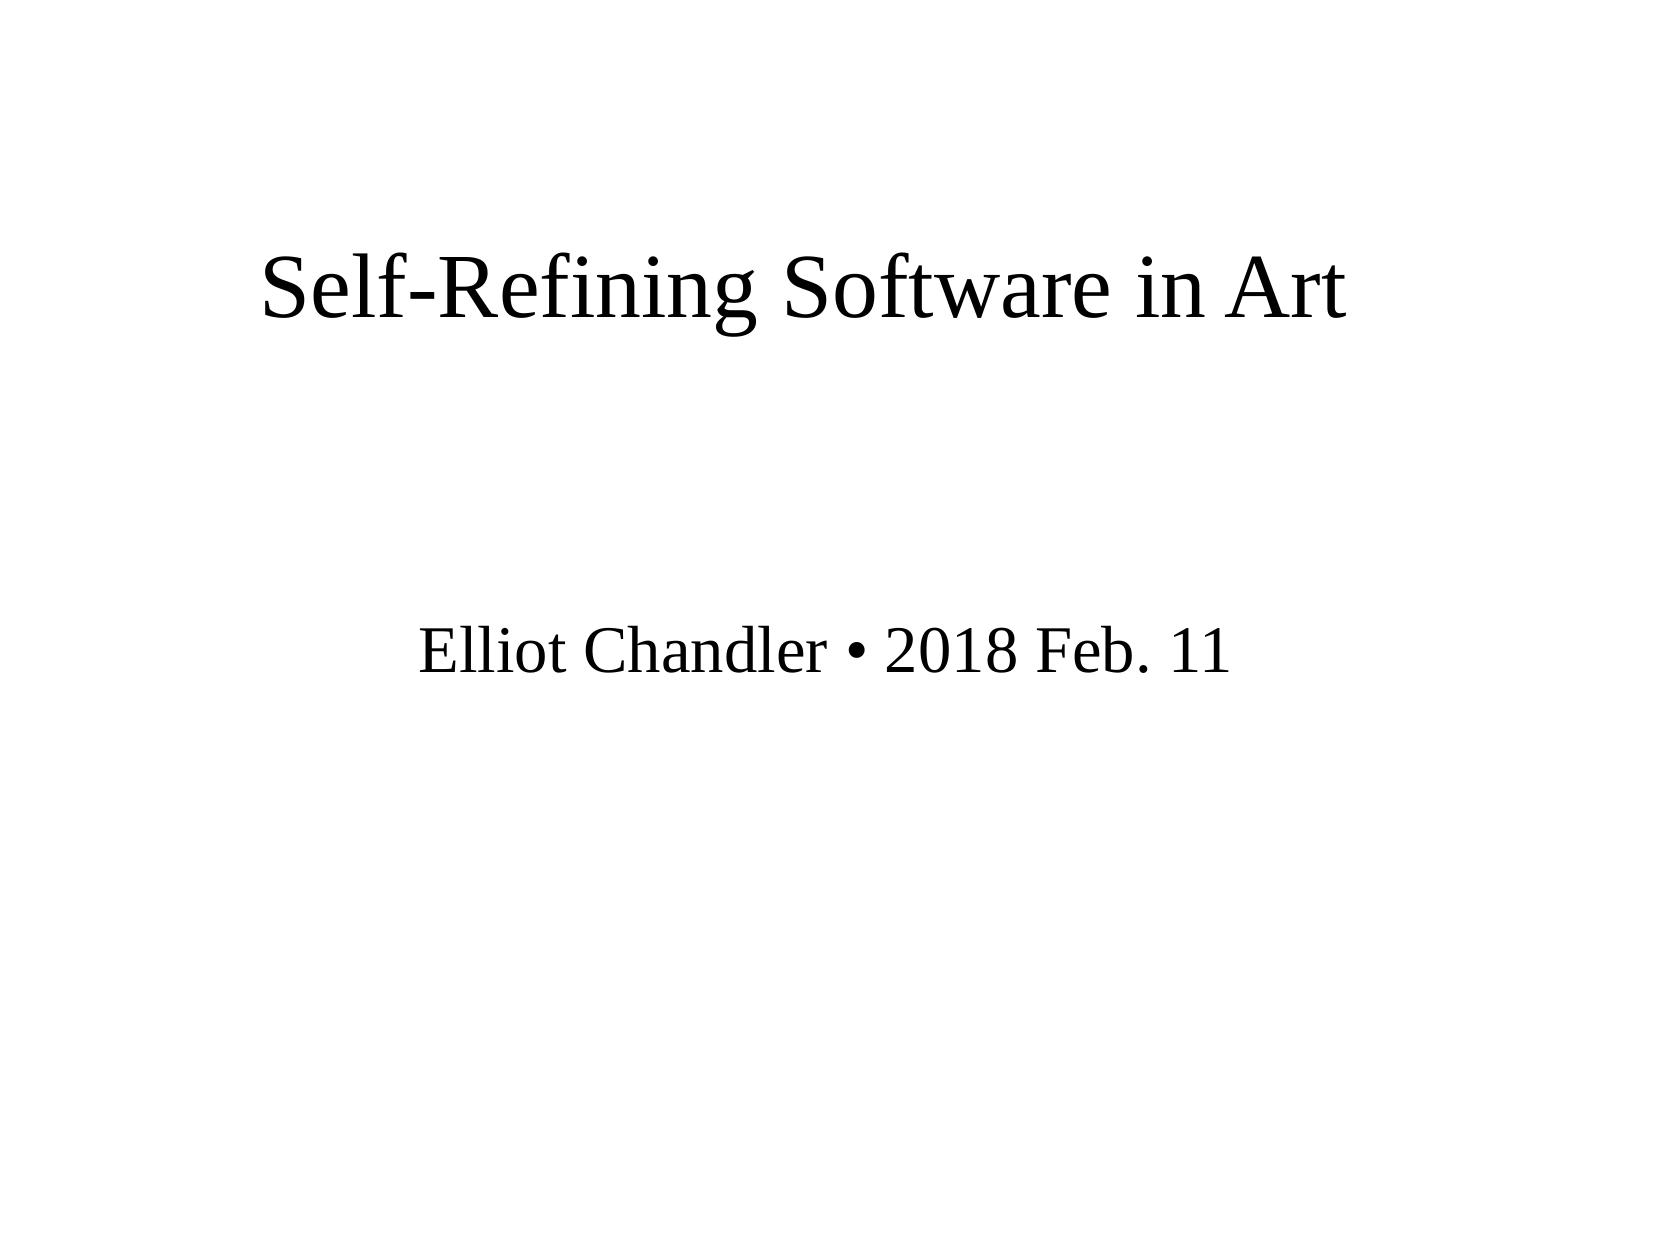

# Self-Refining Software in Art
Elliot Chandler • 2018 Feb. 11